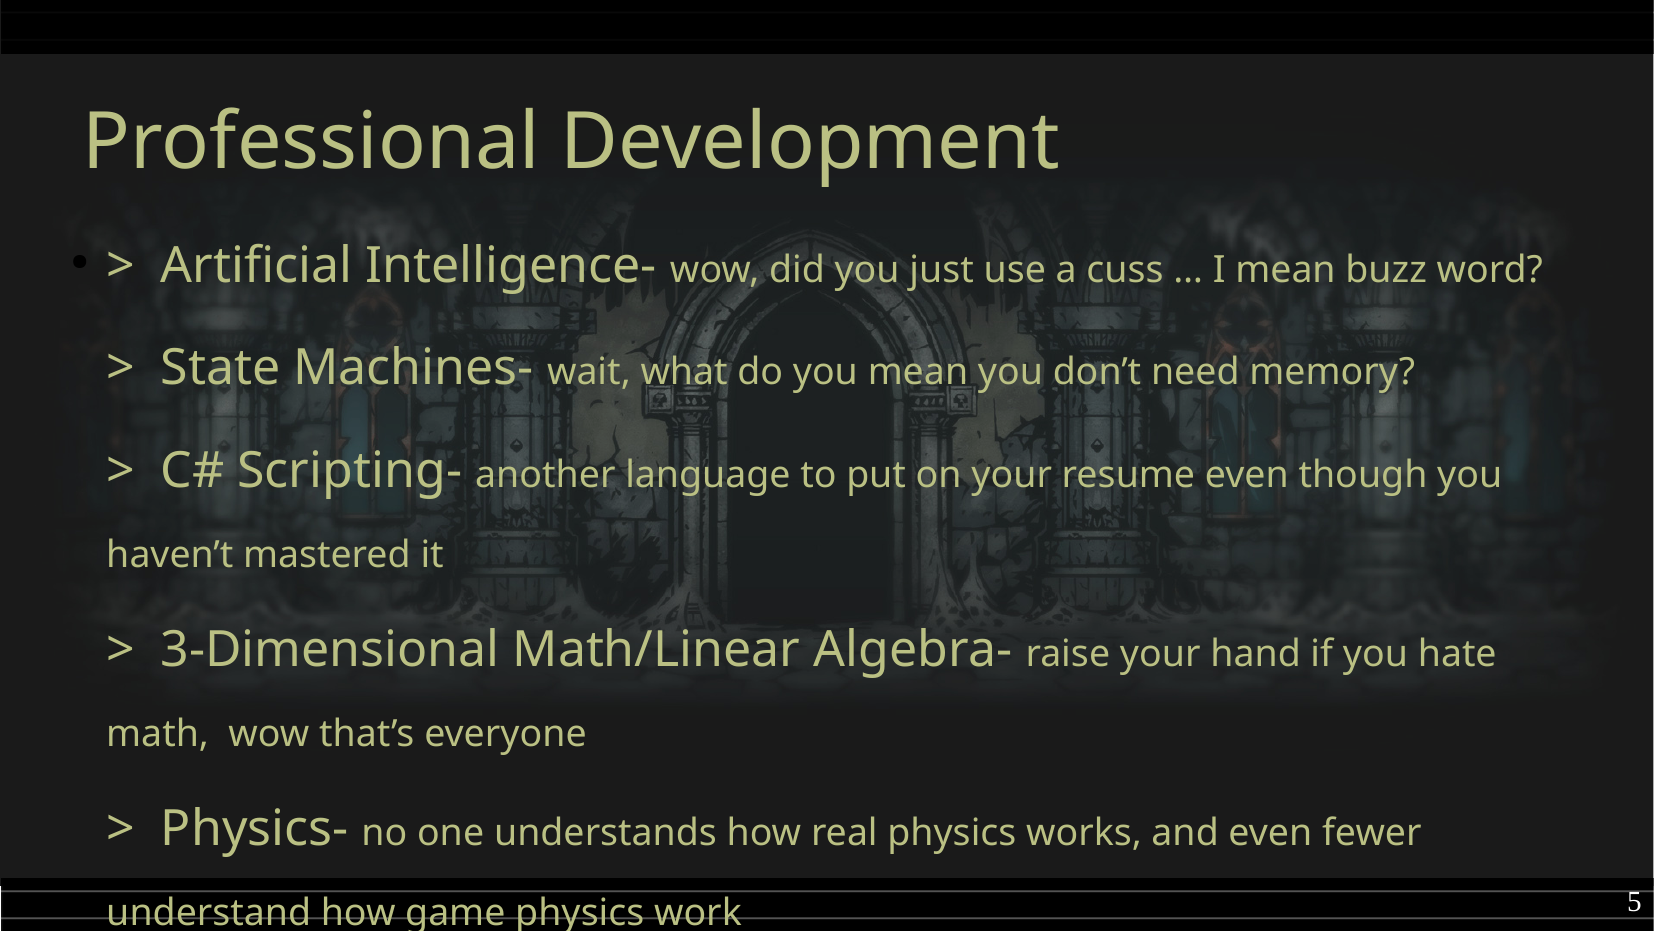

# Professional Development
> Artificial Intelligence- wow, did you just use a cuss … I mean buzz word?
> State Machines- wait, what do you mean you don’t need memory?
> C# Scripting- another language to put on your resume even though you haven’t mastered it
> 3-Dimensional Math/Linear Algebra- raise your hand if you hate math, wow that’s everyone
> Physics- no one understands how real physics works, and even fewer understand how game physics work
> Game Design- why does it seem that STEM and creativity are in near complete complementary distribution?
> Art/Animation- the hardest AND lowest paying part, that doesn’t seem right